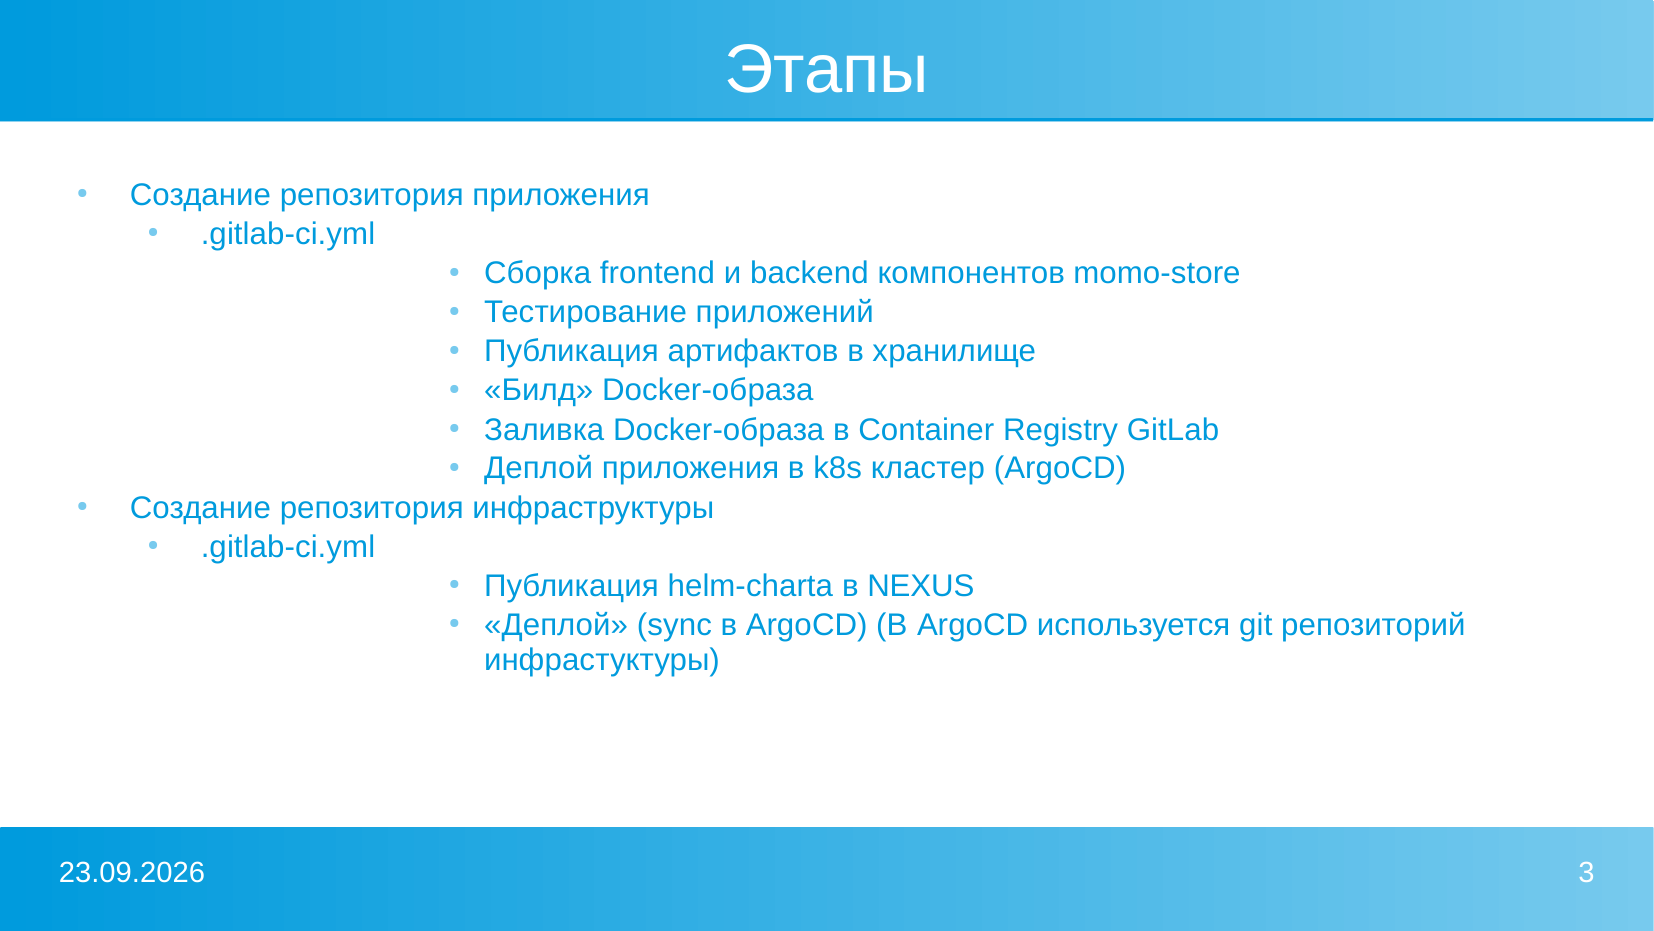

# Этапы
Создание репозитория приложения
.gitlab-ci.yml
Сборка frontend и backend компонентов momo-store
Тестирование приложений
Публикация артифактов в хранилище
«Билд» Docker-образа
Заливка Docker-образа в Container Registry GitLab
Деплой приложения в k8s кластер (ArgoCD)
Создание репозитория инфраструктуры
.gitlab-ci.yml
Публикация helm-charta в NEXUS
«Деплой» (sync в ArgoCD) (В ArgoCD используется git репозиторий инфрастуктуры)
3